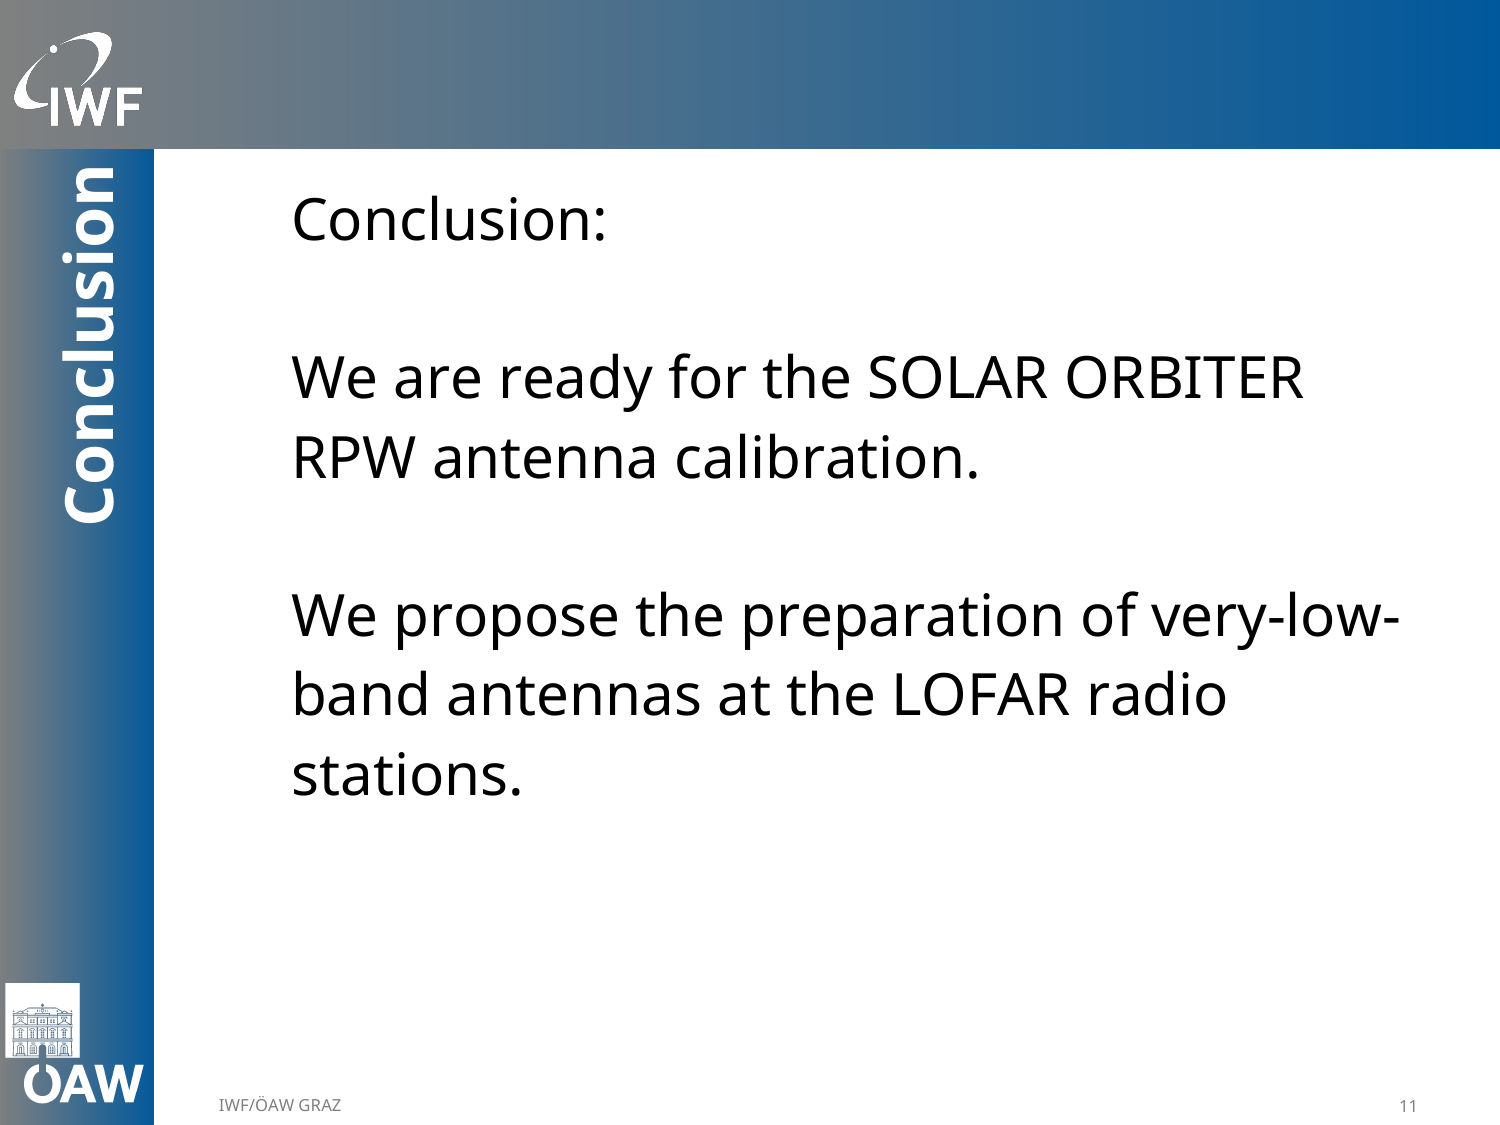

Conclusion:
We are ready for the SOLAR ORBITER RPW antenna calibration.
We propose the preparation of very-low-band antennas at the LOFAR radio stations.
#
Conclusion
IWF/ÖAW GRAZ
11